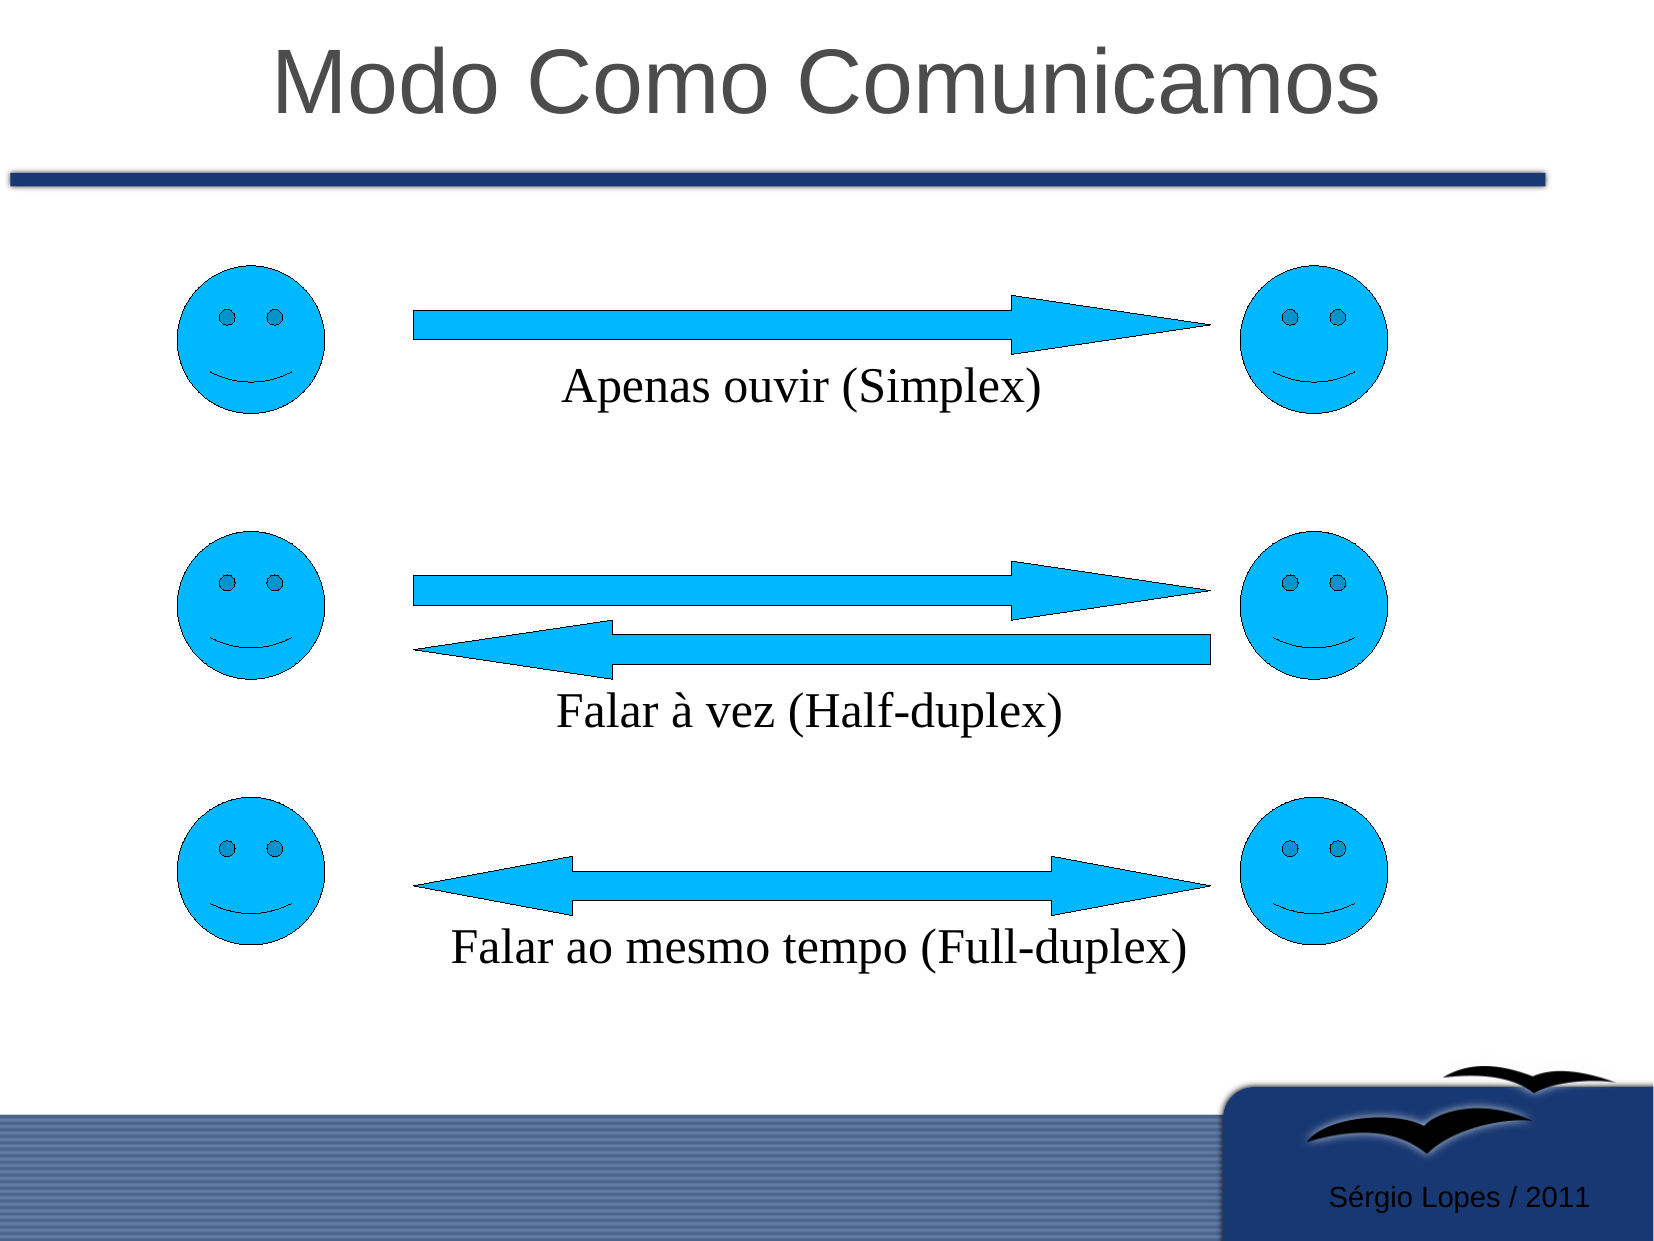

# Modo Como Comunicamos
Apenas ouvir (Simplex)
Falar à vez (Half-duplex)
Falar ao mesmo tempo (Full-duplex)
Sérgio Lopes / 2011